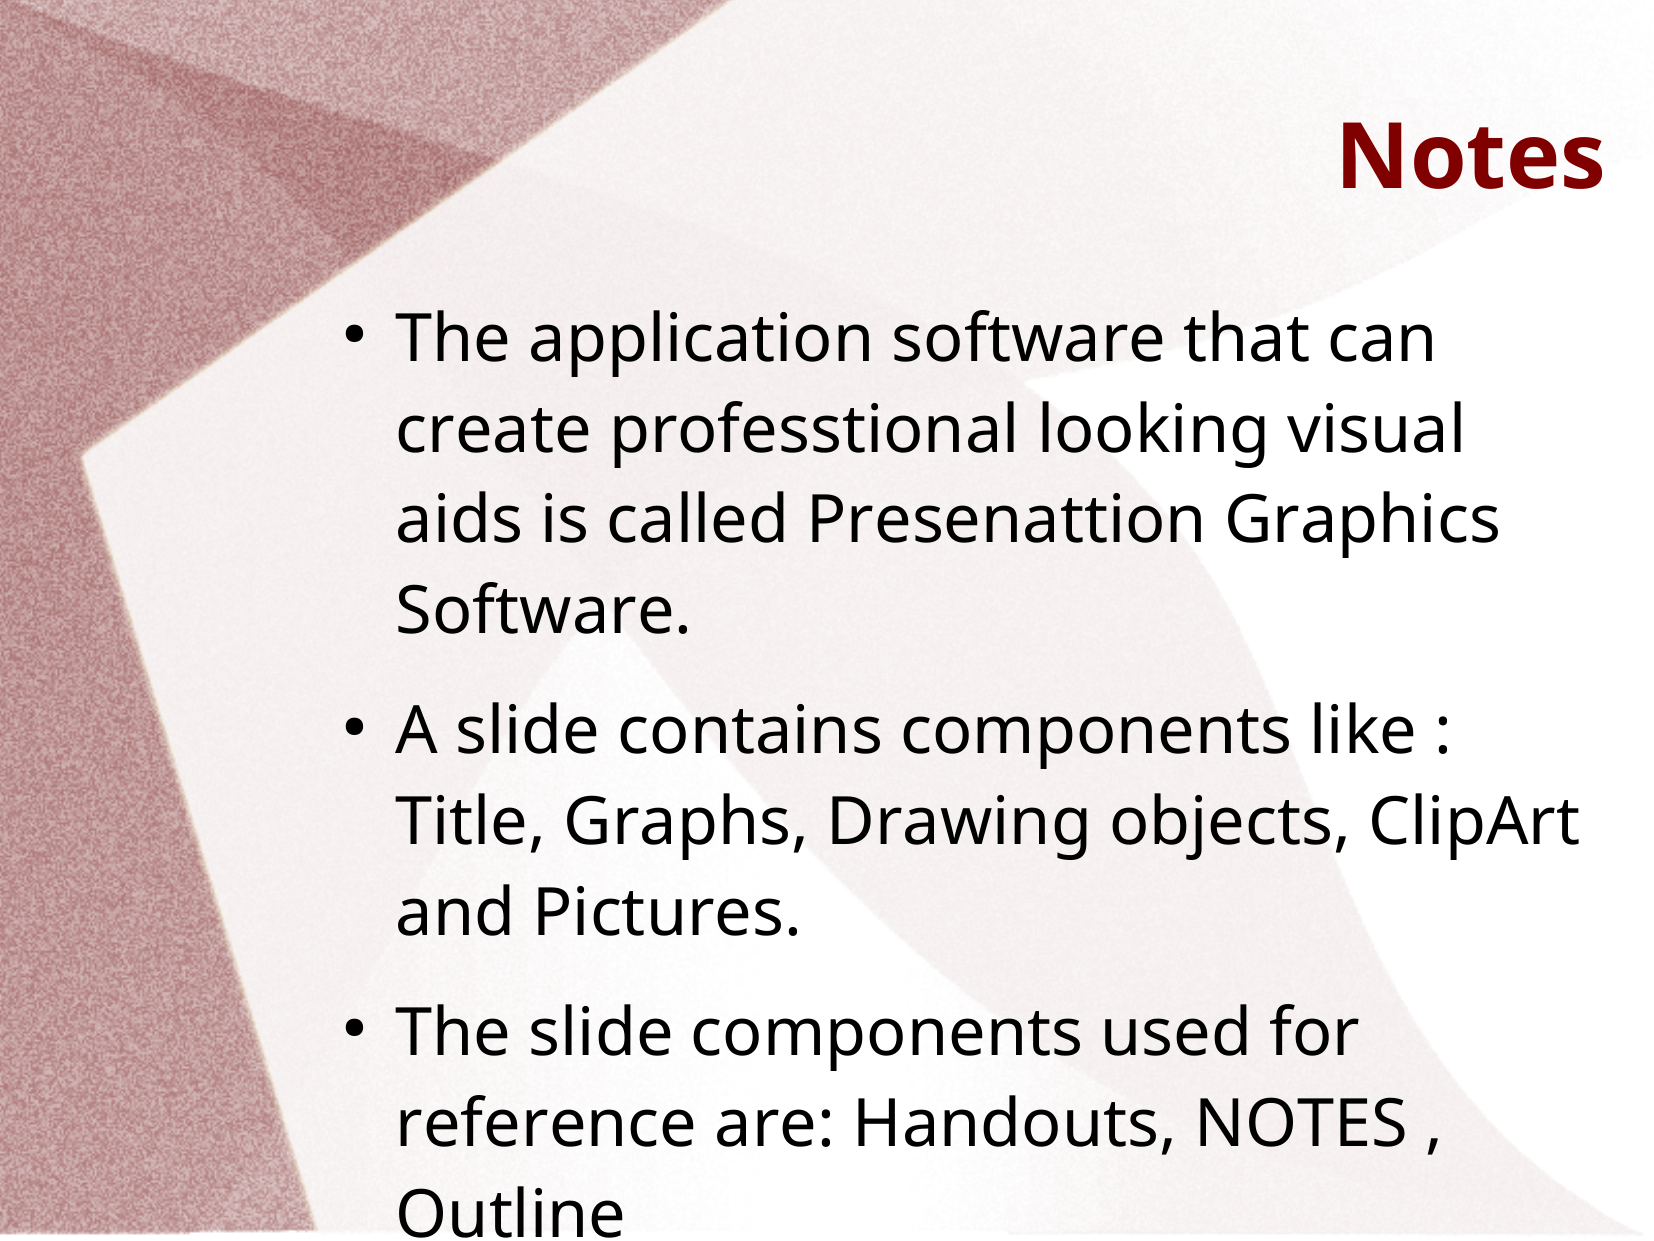

# Notes
The application software that can create professtional looking visual aids is called Presenattion Graphics Software.
A slide contains components like : Title, Graphs, Drawing objects, ClipArt and Pictures.
The slide components used for reference are: Handouts, NOTES , Outline
A presentation can be created throught one of these methods : Empty presentation, Template